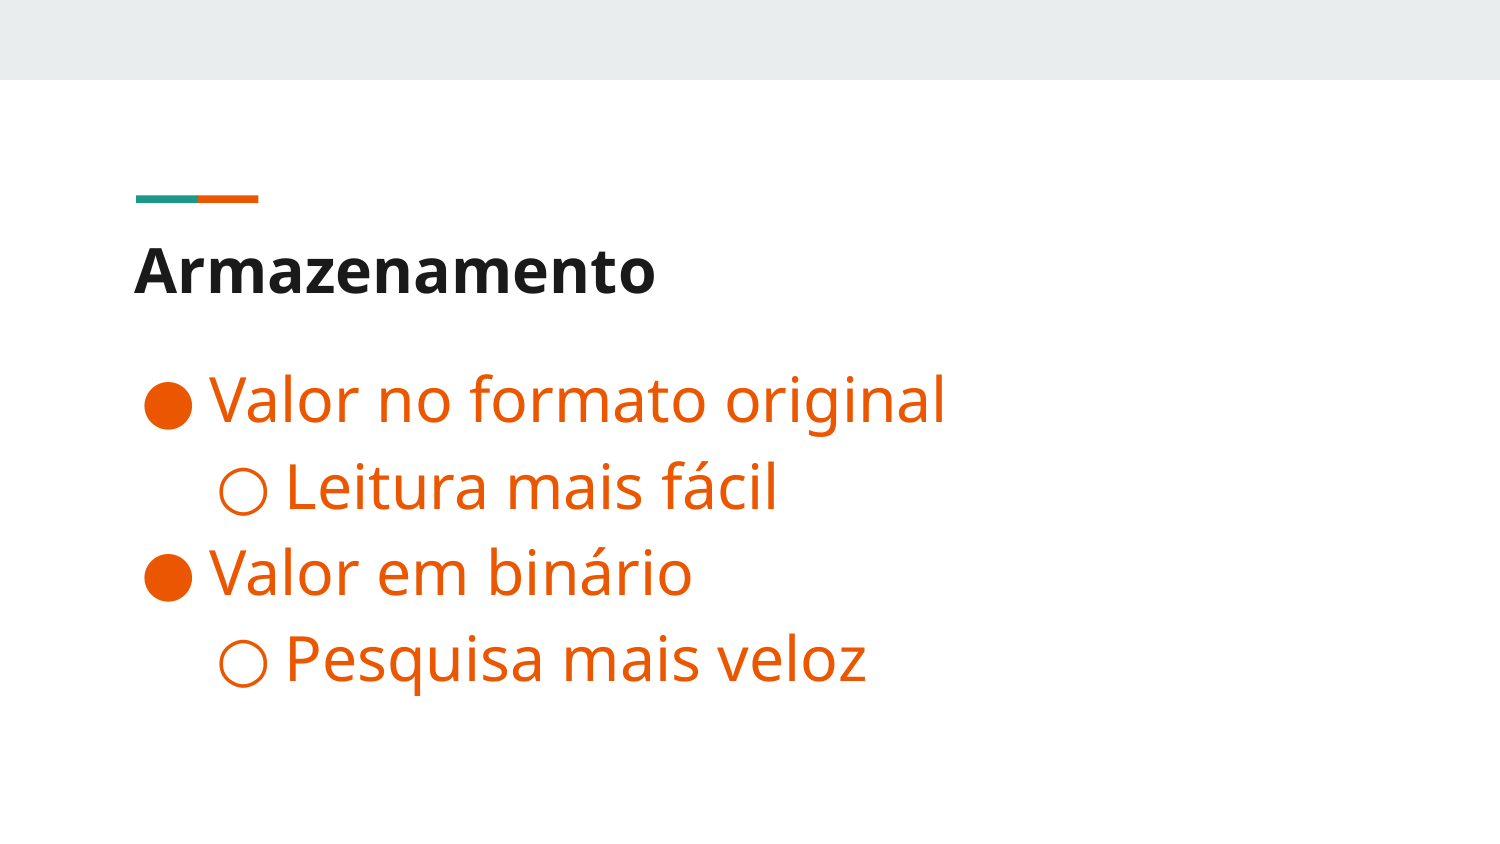

Armazenamento
# Valor no formato original
Leitura mais fácil
Valor em binário
Pesquisa mais veloz